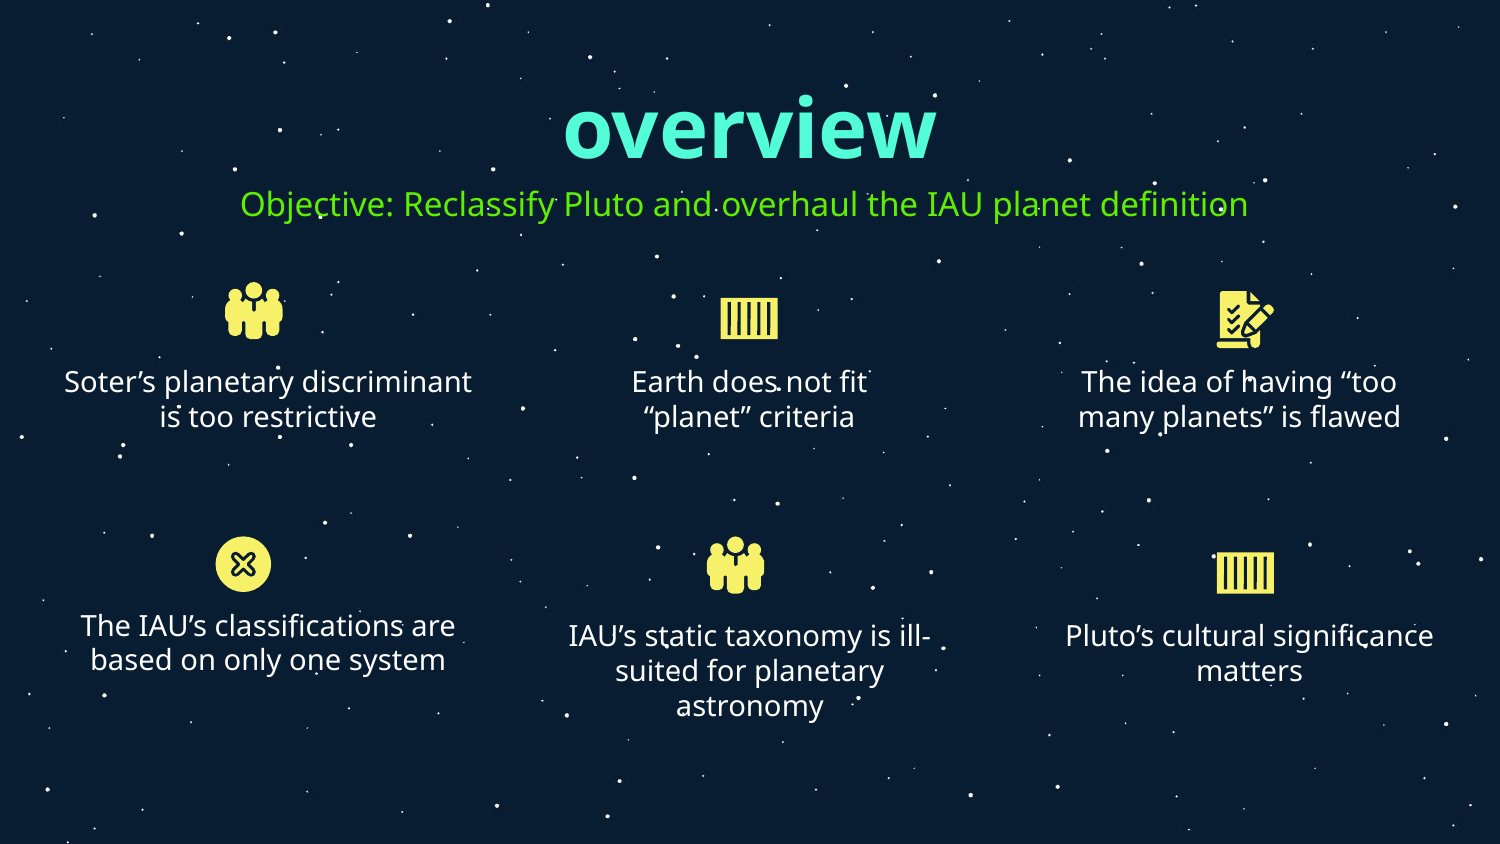

overview
Objective: Reclassify Pluto and overhaul the IAU planet definition
# Soter’s planetary discriminant is too restrictive
Earth does not fit “planet” criteria
The idea of having “too many planets” is flawed
The IAU’s classifications are based on only one system
IAU’s static taxonomy is ill-suited for planetary astronomy
Pluto’s cultural significance matters